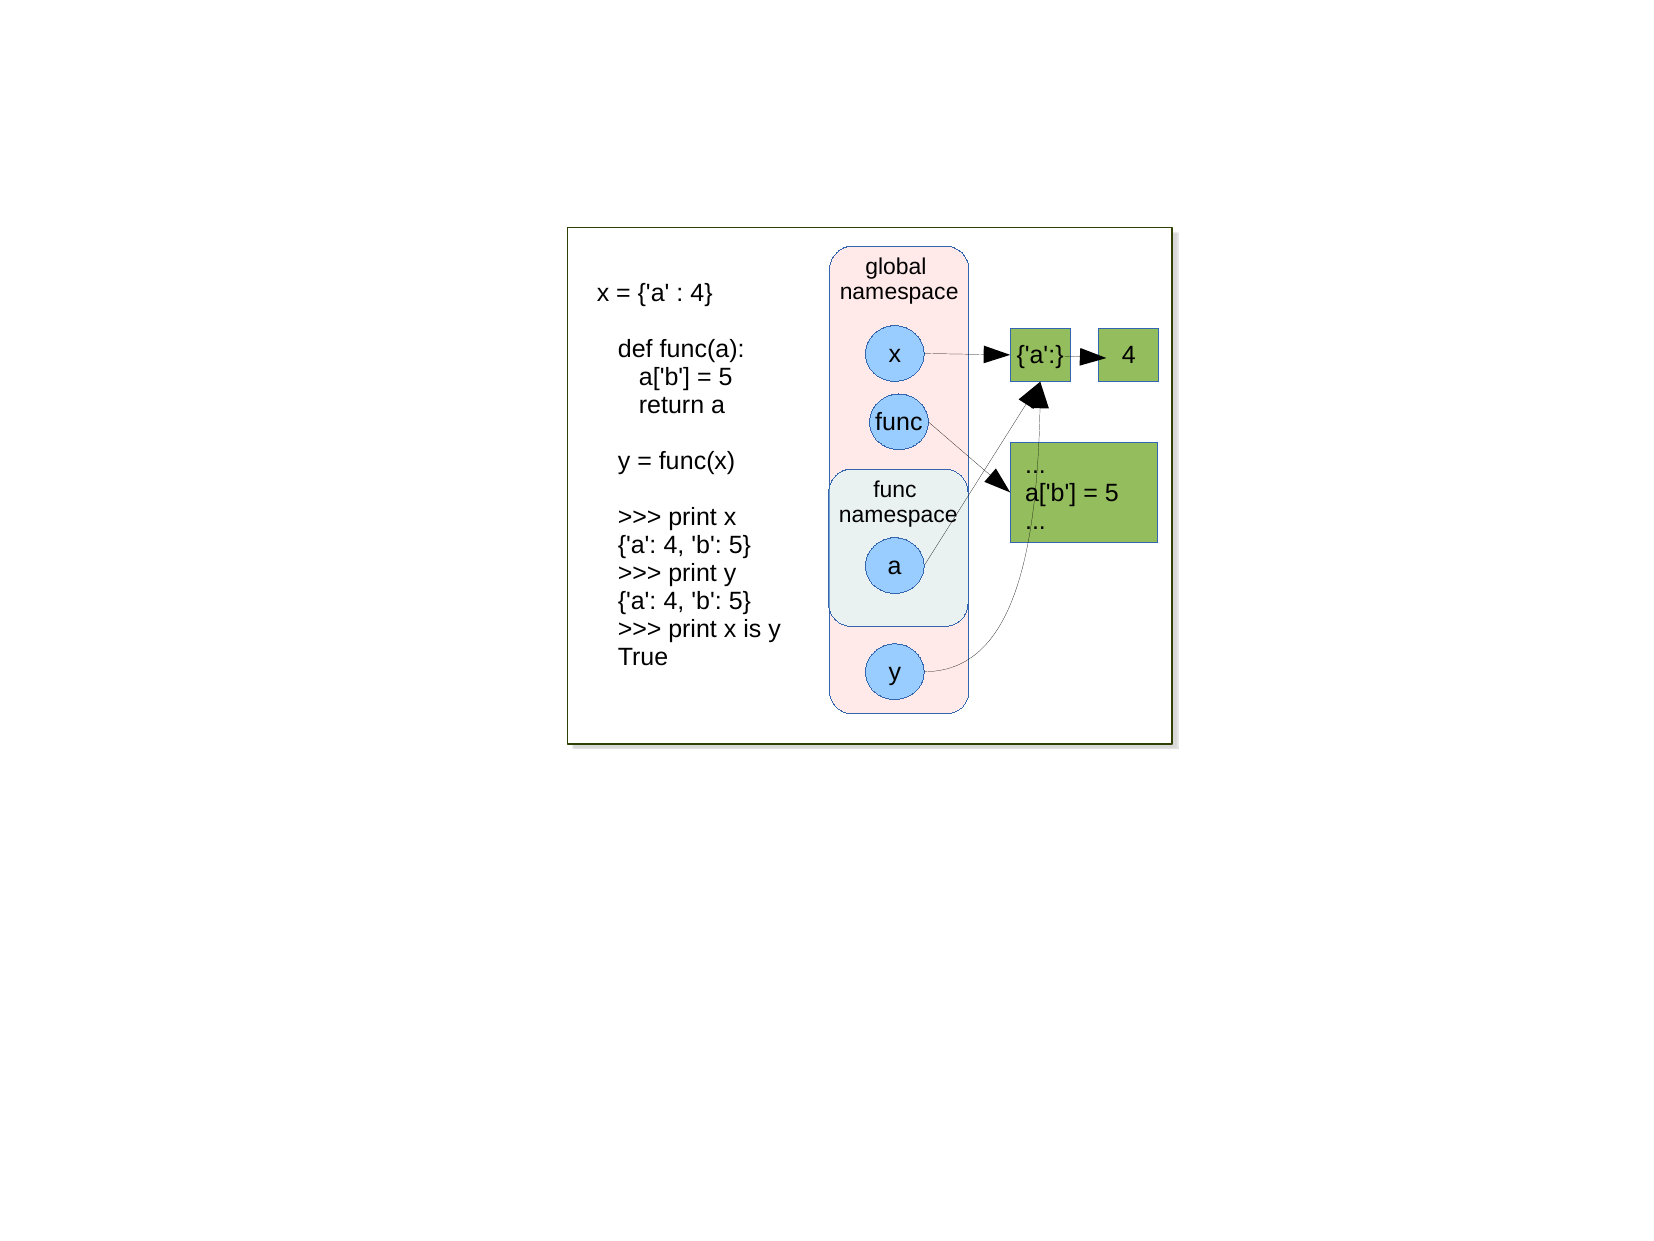

global
namespace
x = {'a' : 4}
 def func(a):
 a['b'] = 5
 return a
 y = func(x)
 >>> print x
 {'a': 4, 'b': 5}
 >>> print y
 {'a': 4, 'b': 5}
 >>> print x is y
 True
x
{'a':}
4
func
...
a['b'] = 5
...
func
namespace
a
y